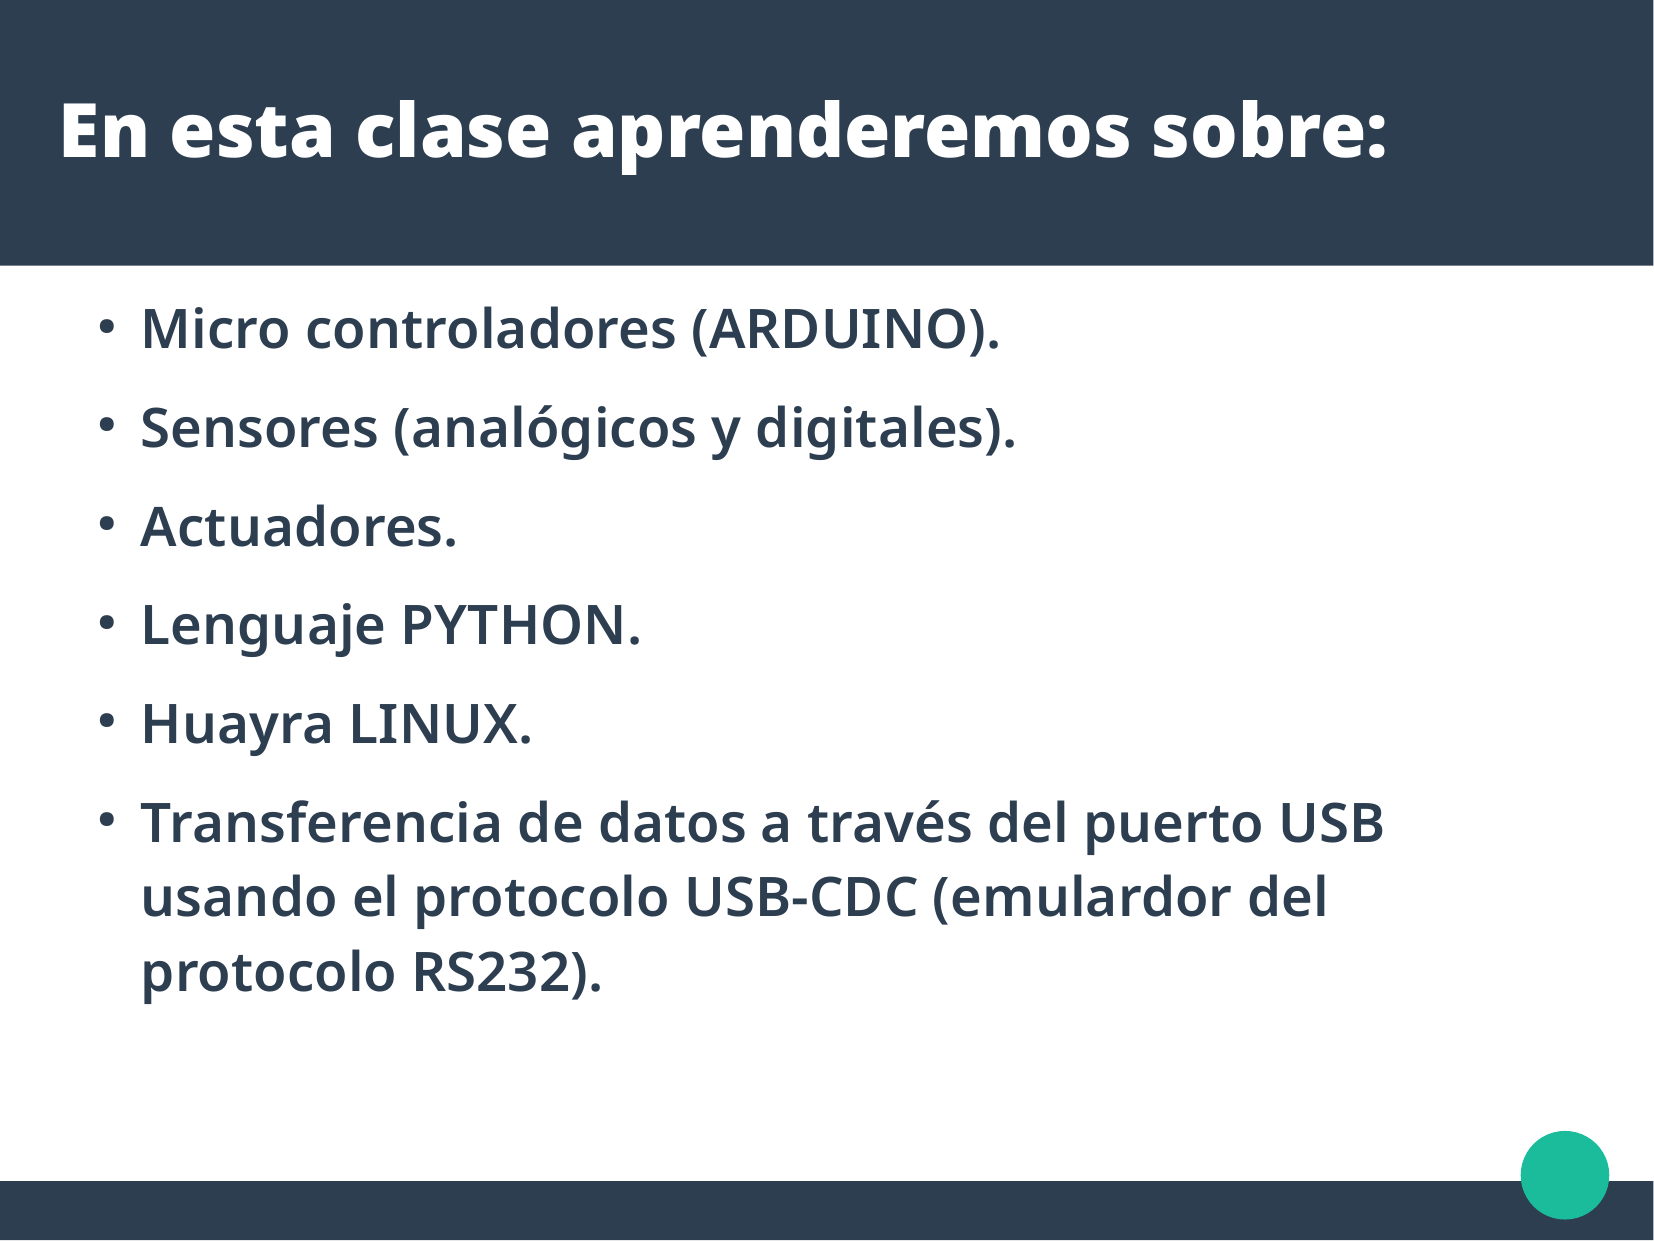

# En esta clase aprenderemos sobre:
Micro controladores (ARDUINO).
Sensores (analógicos y digitales).
Actuadores.
Lenguaje PYTHON.
Huayra LINUX.
Transferencia de datos a través del puerto USB usando el protocolo USB-CDC (emulardor del protocolo RS232).